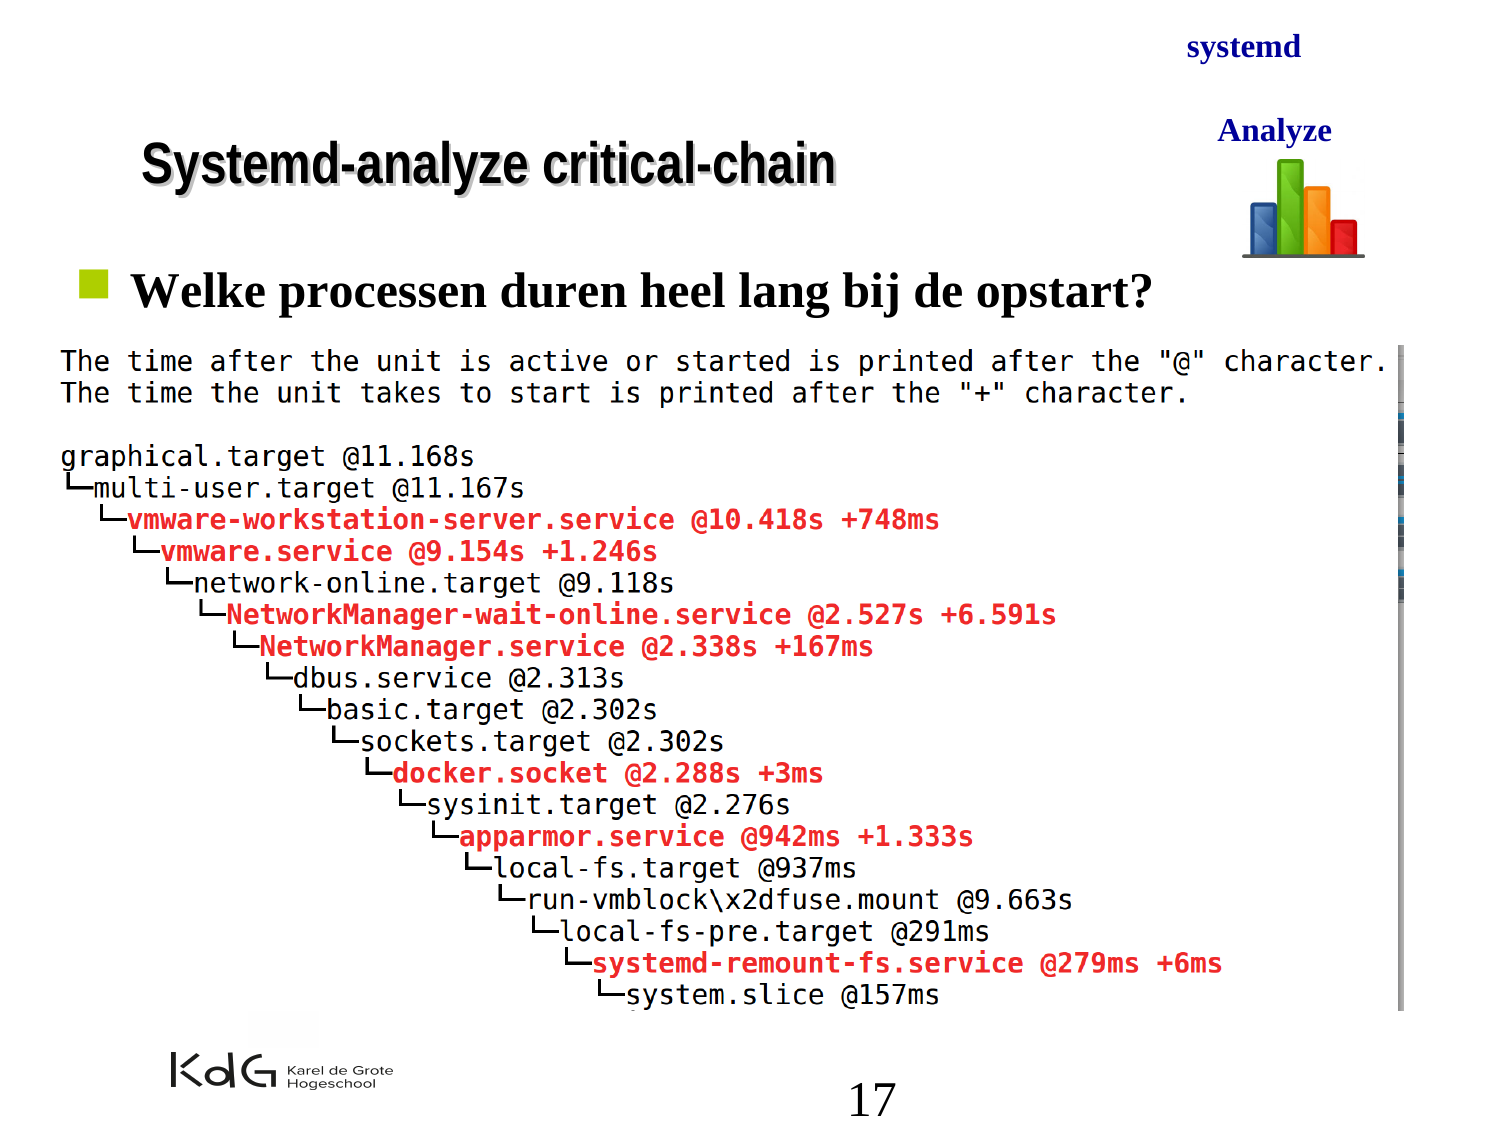

# Systemd-analyze critical-chain
Analyze
Welke processen duren heel lang bij de opstart?